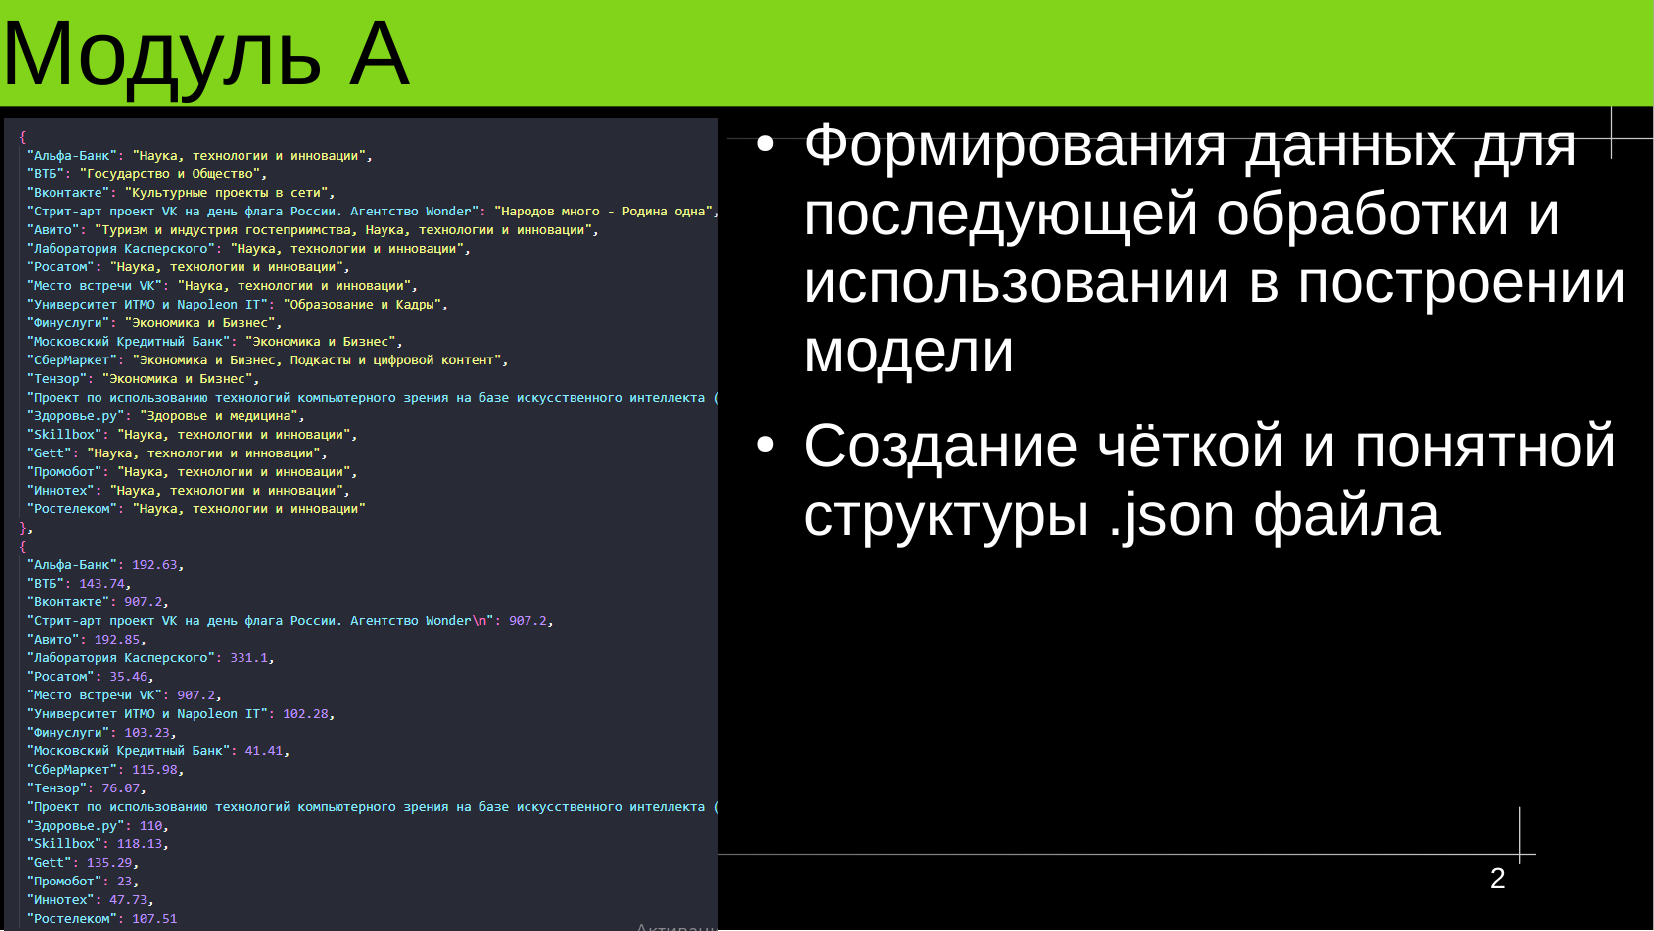

# Модуль А
Формирования данных для последующей обработки и использовании в построении модели
Создание чёткой и понятной структуры .json файла
2